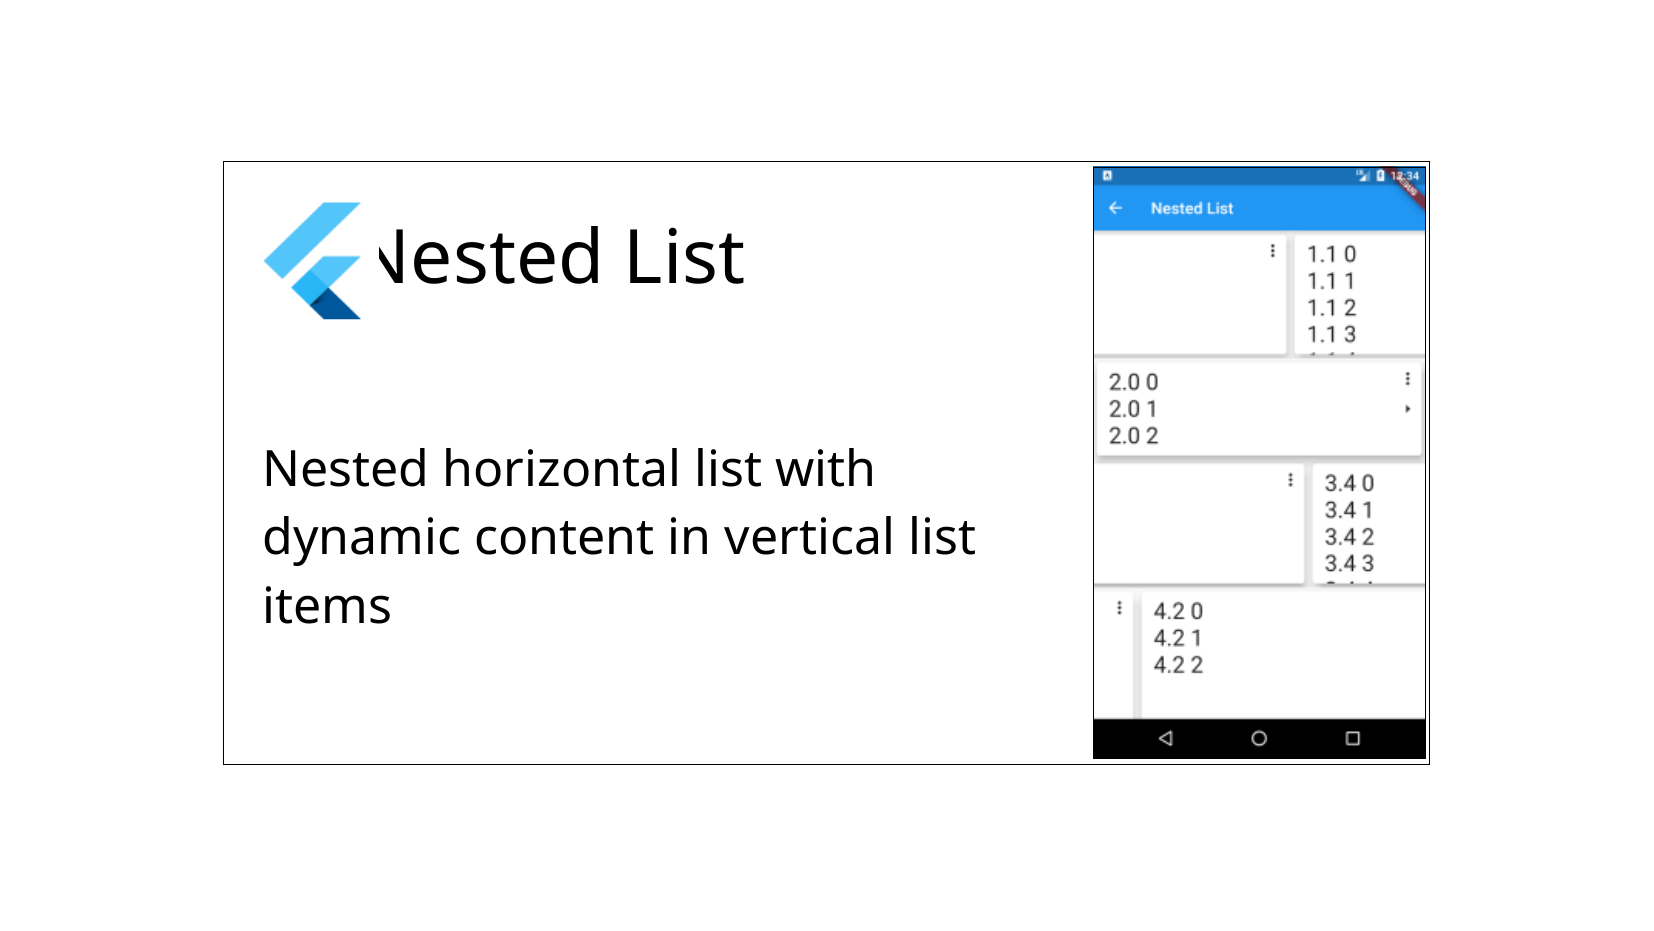

# Nested List
Nested horizontal list with dynamic content in vertical list items